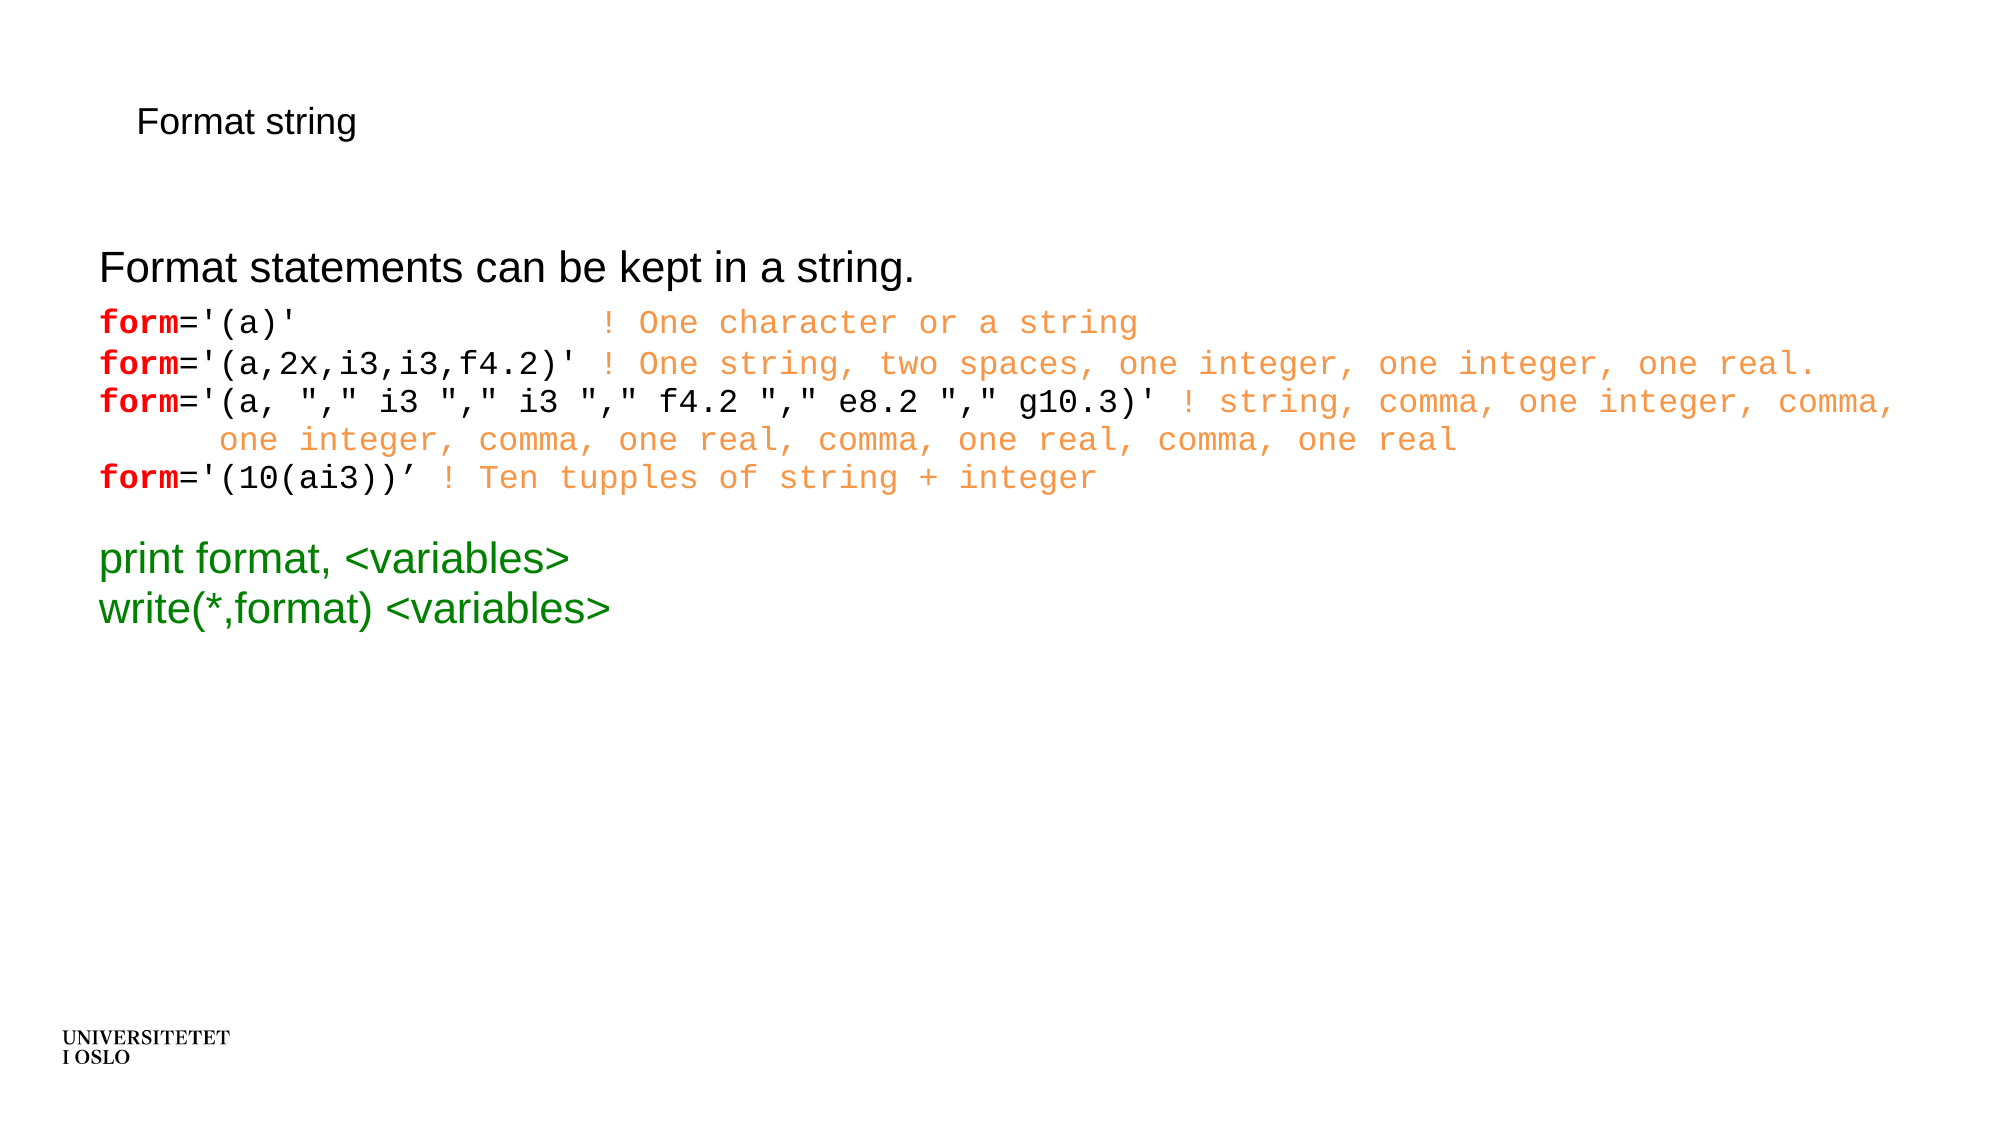

# Format string
Format statements can be kept in a string.
form='(a)' ! One character or a string
form='(a,2x,i3,i3,f4.2)' ! One string, two spaces, one integer, one integer, one real.
form='(a, "," i3 "," i3 "," f4.2 "," e8.2 "," g10.3)' ! string, comma, one integer, comma,
 one integer, comma, one real, comma, one real, comma, one real
form='(10(ai3))’ ! Ten tupples of string + integer
print format, <variables>
write(*,format) <variables>